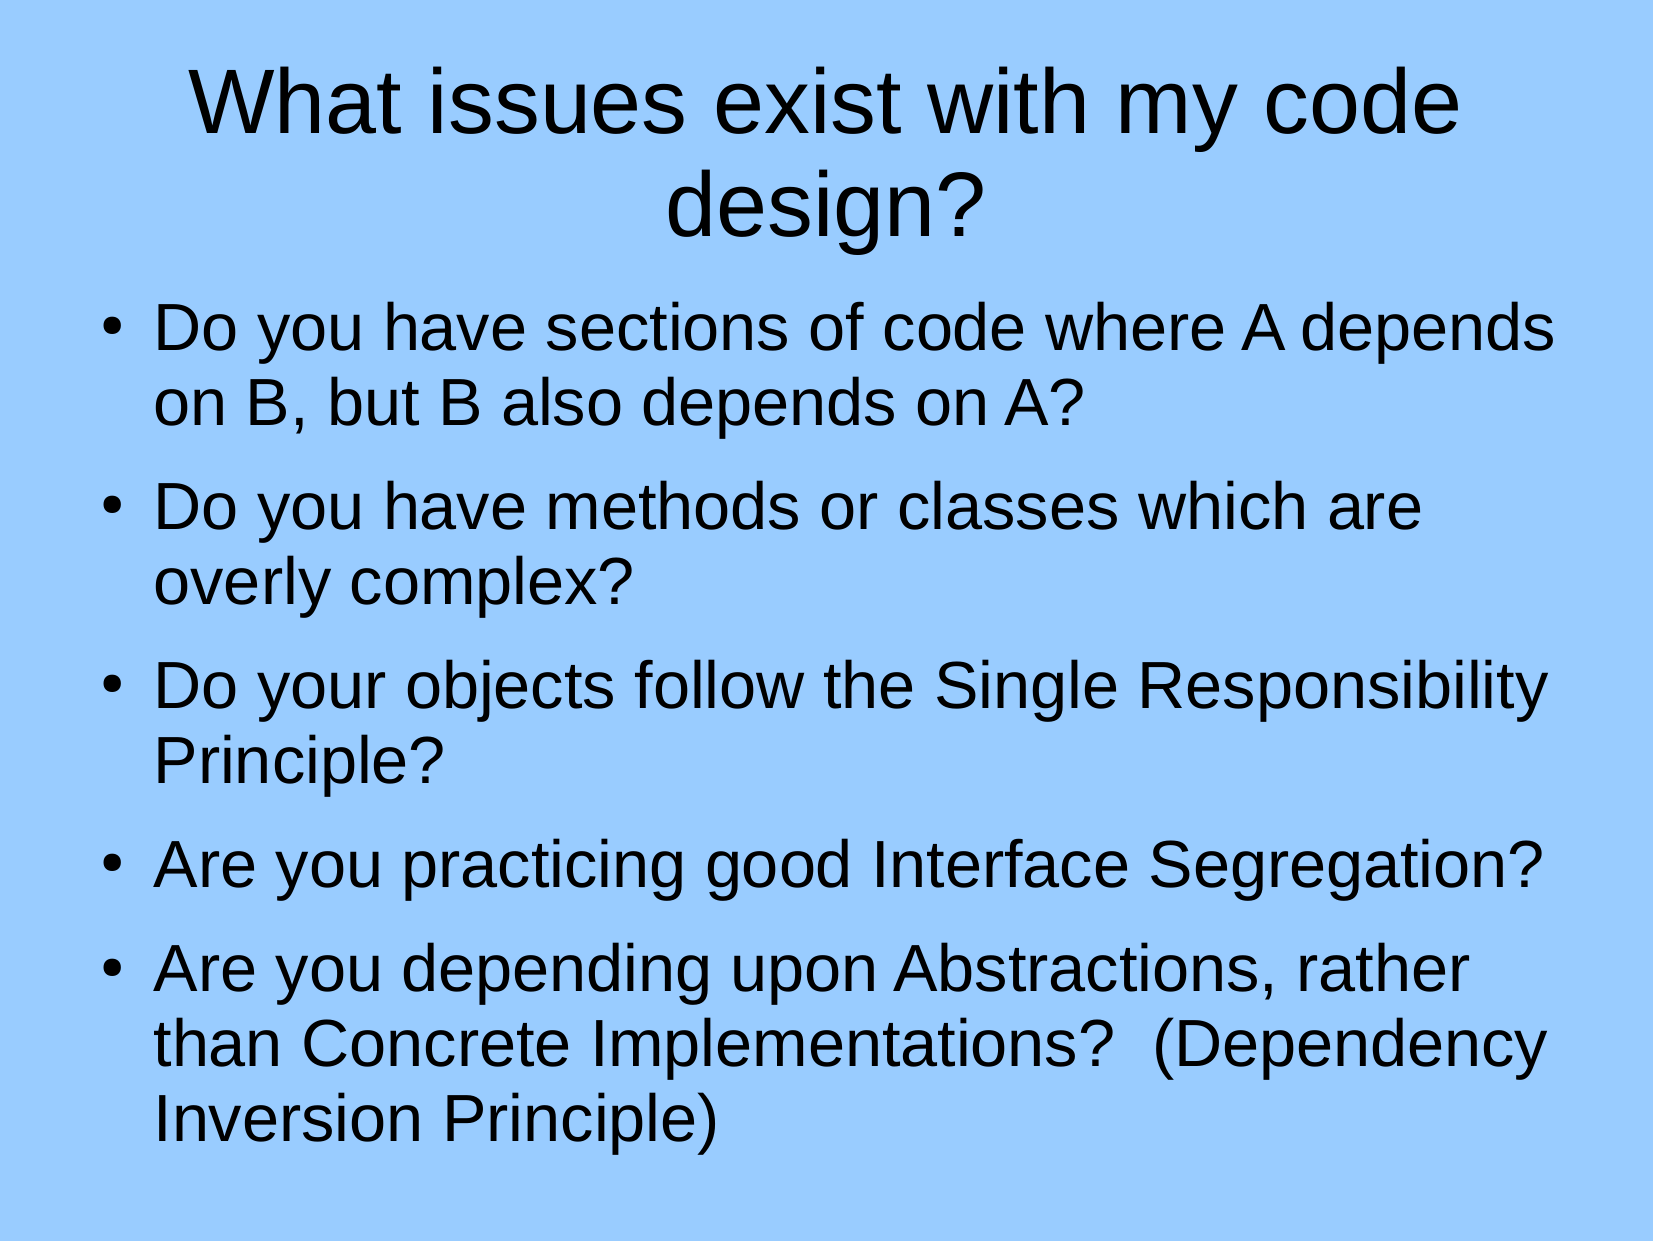

# What issues exist with my code design?
Do you have sections of code where A depends on B, but B also depends on A?
Do you have methods or classes which are overly complex?
Do your objects follow the Single Responsibility Principle?
Are you practicing good Interface Segregation?
Are you depending upon Abstractions, rather than Concrete Implementations? (Dependency Inversion Principle)